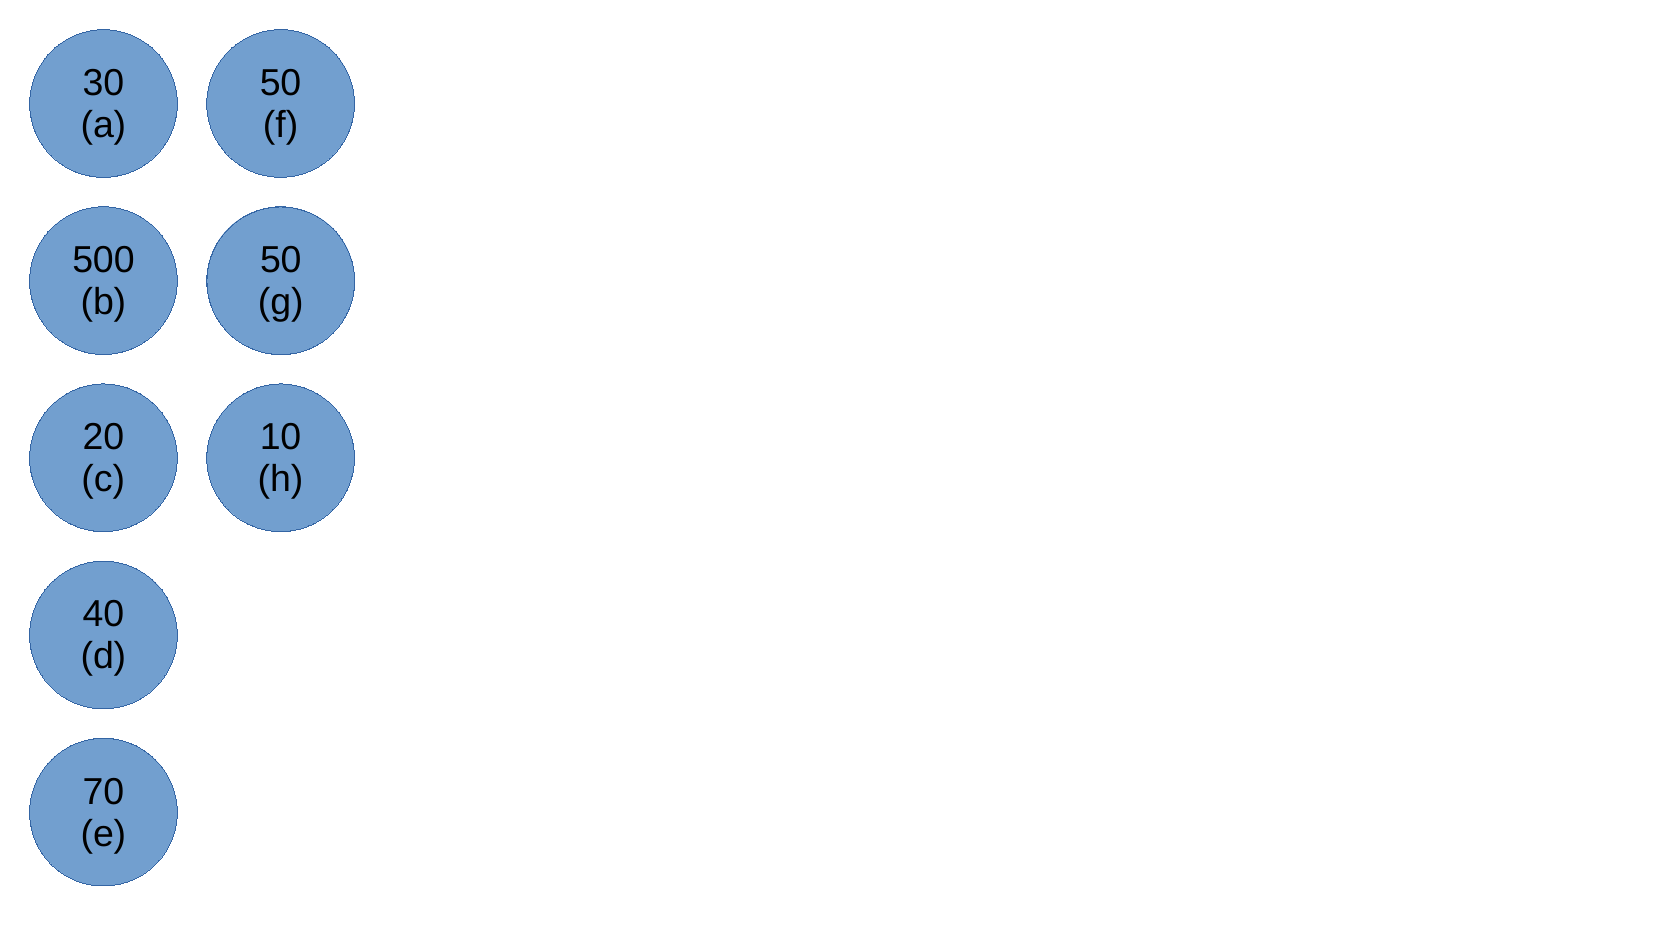

50 (f)
30 (a)
500 (b)
5
(g)
5
(g)
5
(g)
50
(g)
20 (c)
10
(h)
40 (d)
70 (e)